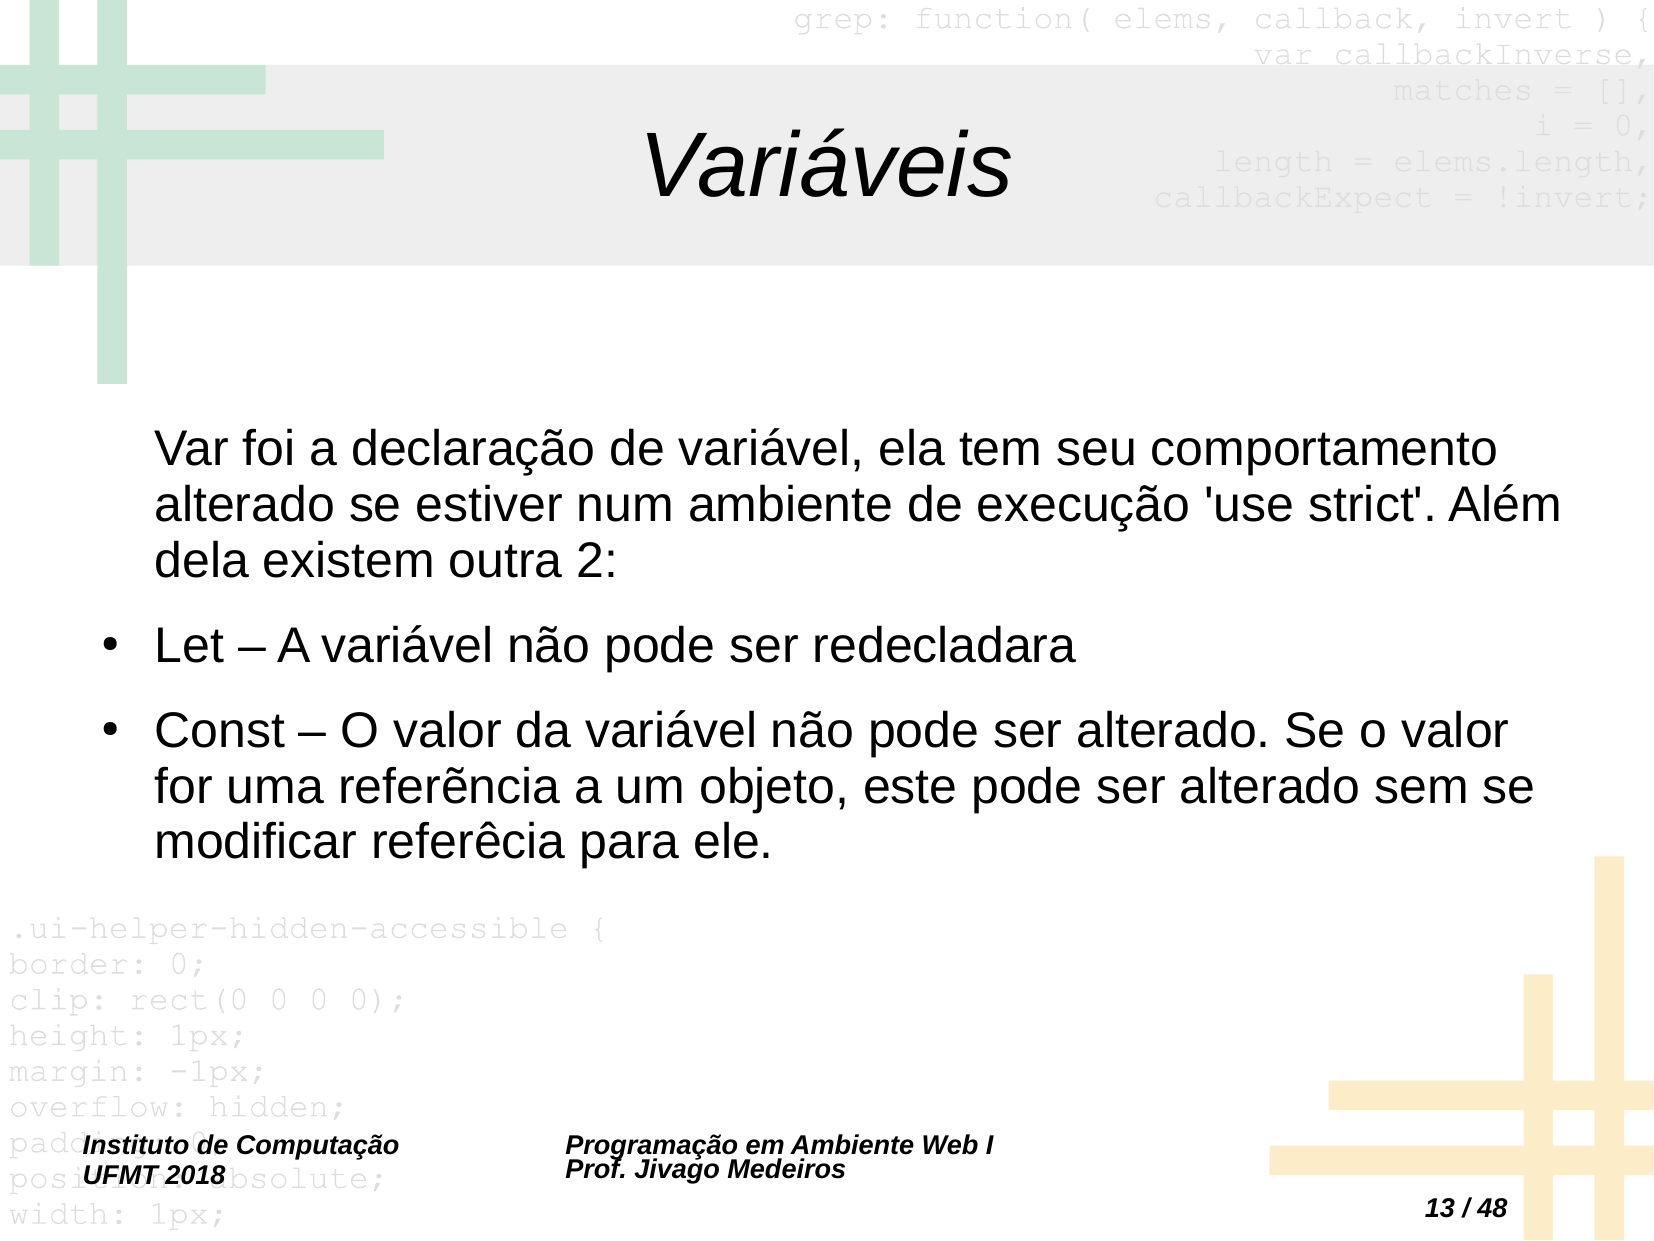

# Variáveis
Var foi a declaração de variável, ela tem seu comportamento alterado se estiver num ambiente de execução 'use strict'. Além dela existem outra 2:
Let – A variável não pode ser redecladara
Const – O valor da variável não pode ser alterado. Se o valor for uma referẽncia a um objeto, este pode ser alterado sem se modificar referêcia para ele.
Programação em Ambiente Web I Prof. Jivago Medeiros
13